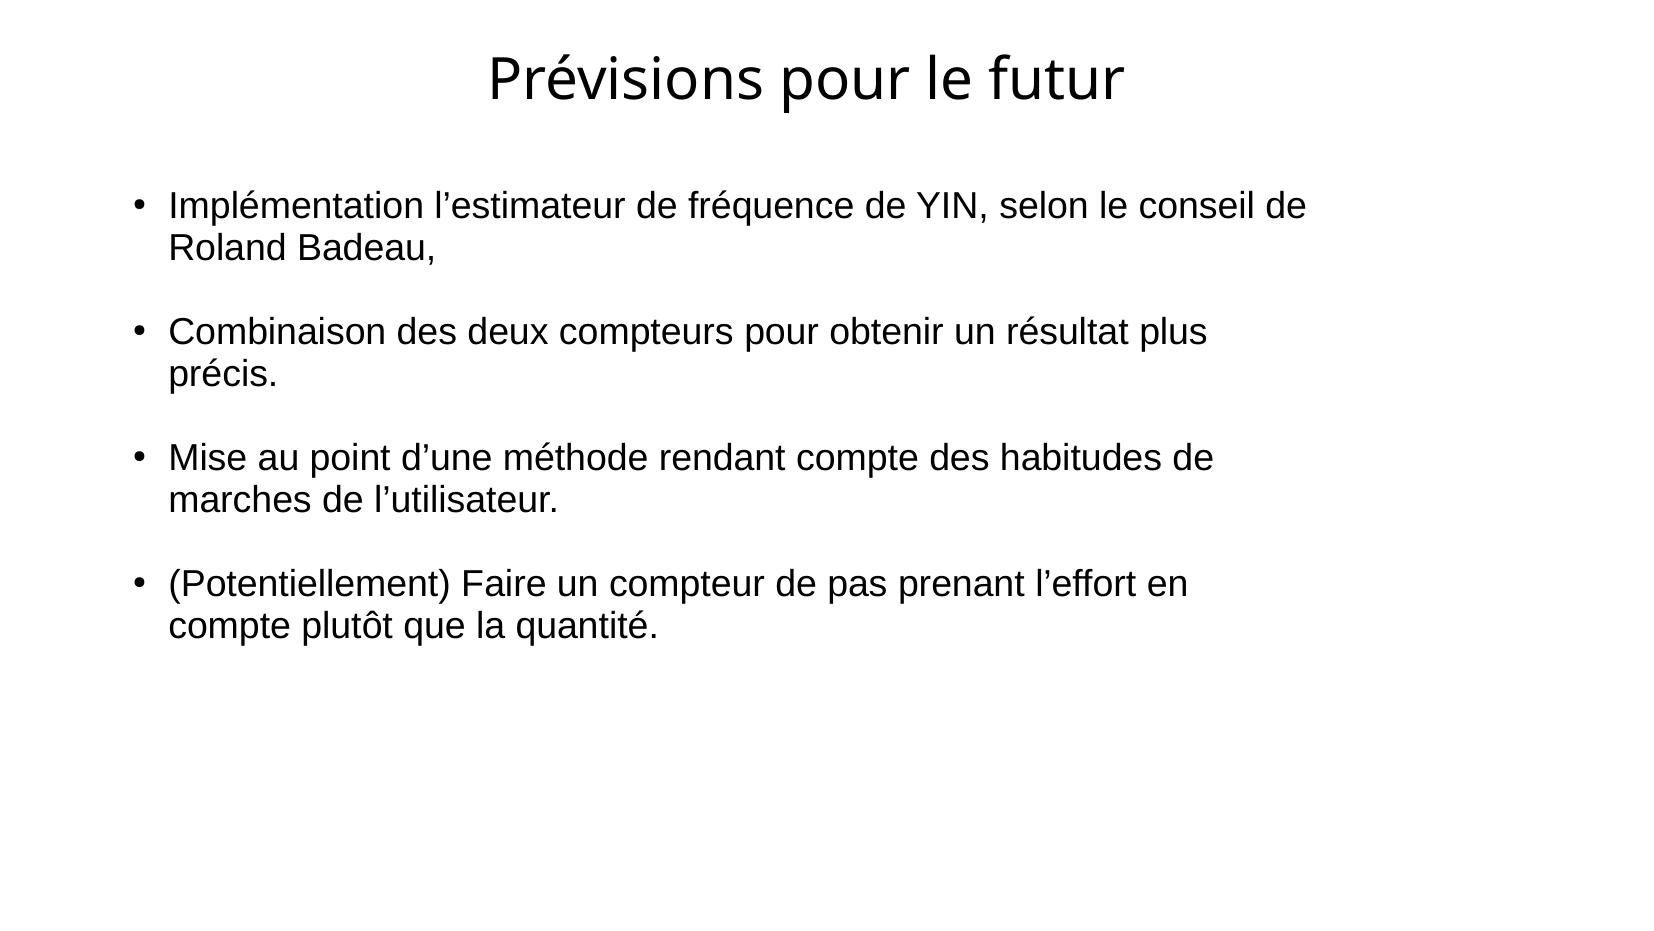

Prévisions pour le futur
Implémentation l’estimateur de fréquence de YIN, selon le conseil de Roland Badeau,
Combinaison des deux compteurs pour obtenir un résultat plus précis.
Mise au point d’une méthode rendant compte des habitudes de marches de l’utilisateur.
(Potentiellement) Faire un compteur de pas prenant l’effort en compte plutôt que la quantité.